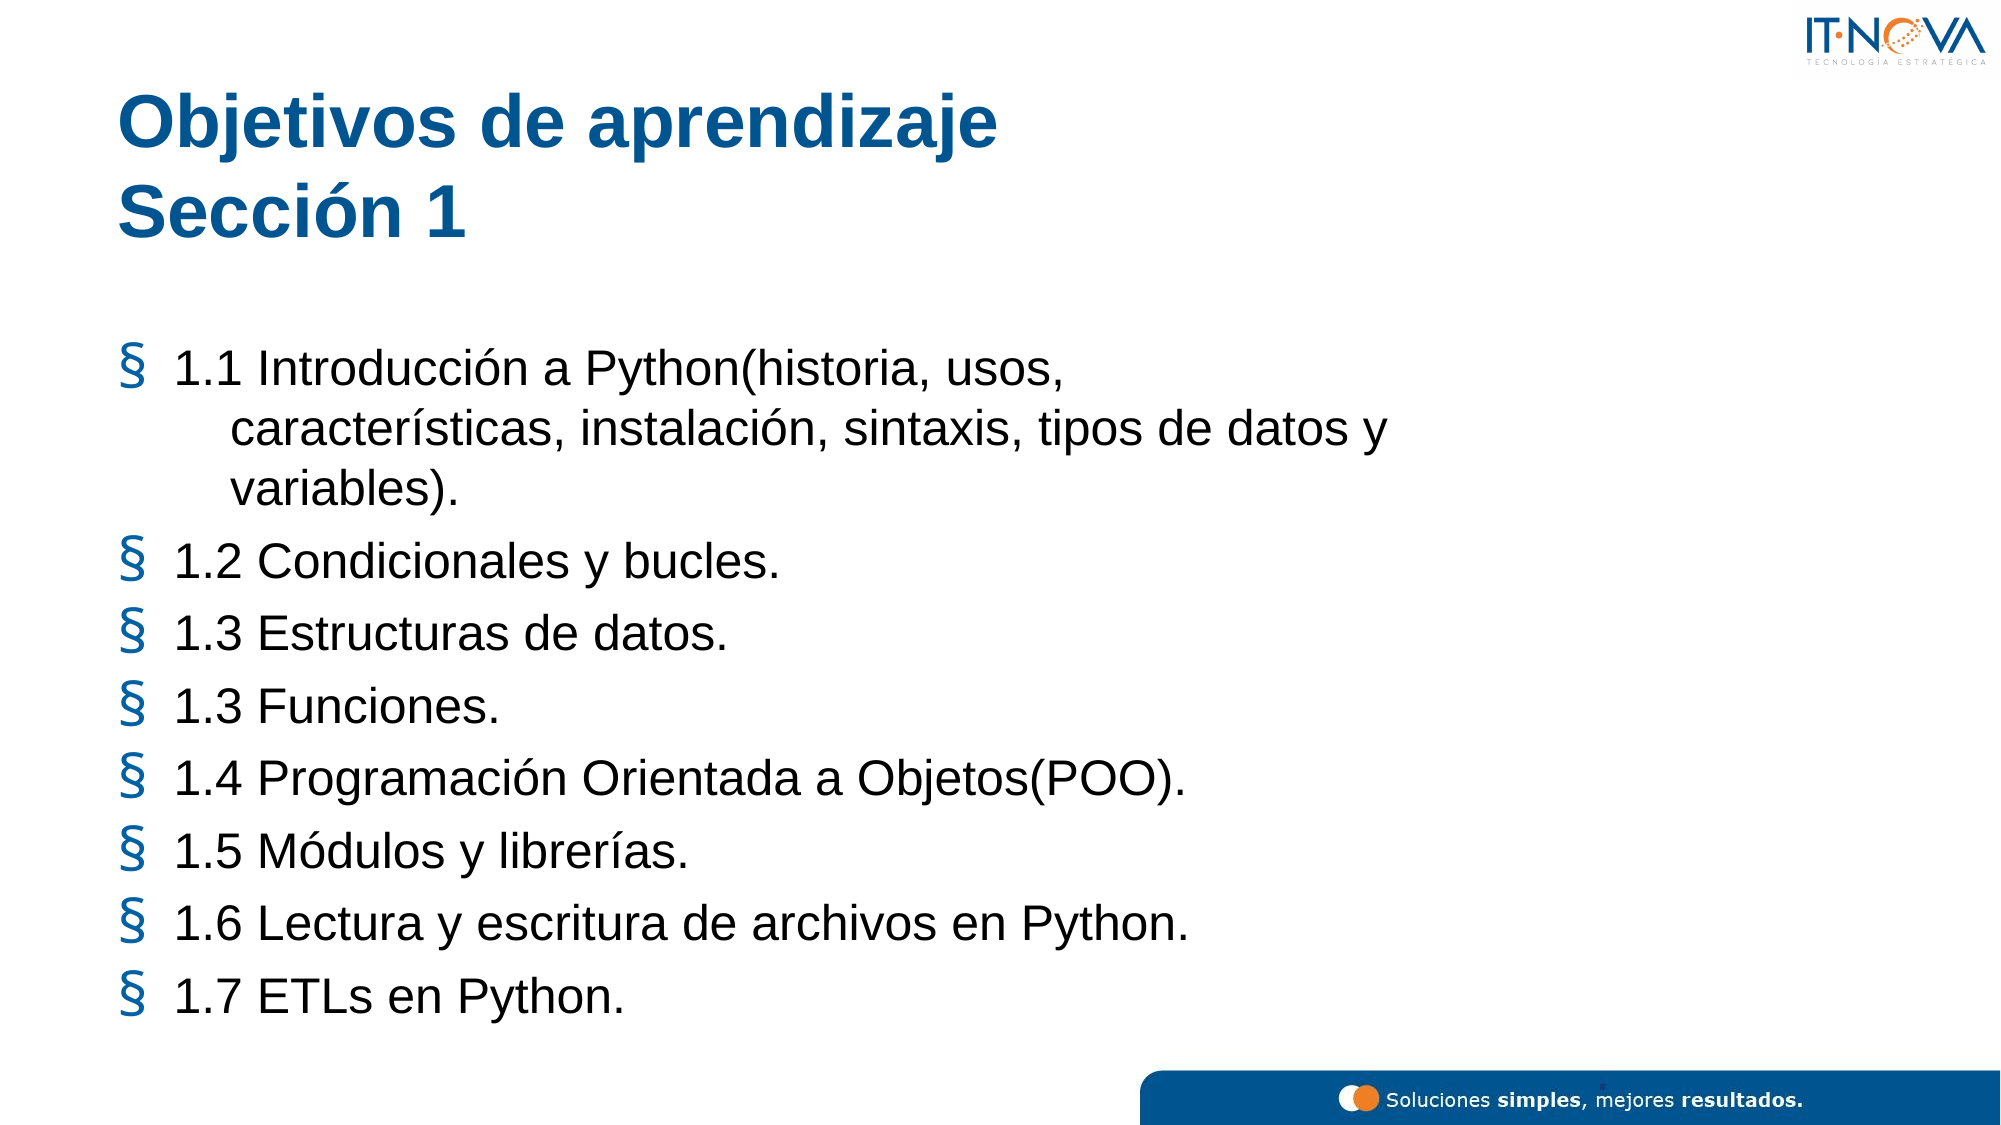

Objetivos de aprendizaje
Sección 1
1.1 Introducción a Python(historia, usos, características, instalación, sintaxis, tipos de datos y variables).
1.2 Condicionales y bucles.
1.3 Estructuras de datos.
1.3 Funciones.
1.4 Programación Orientada a Objetos(POO).
1.5 Módulos y librerías.
1.6 Lectura y escritura de archivos en Python.
1.7 ETLs en Python.